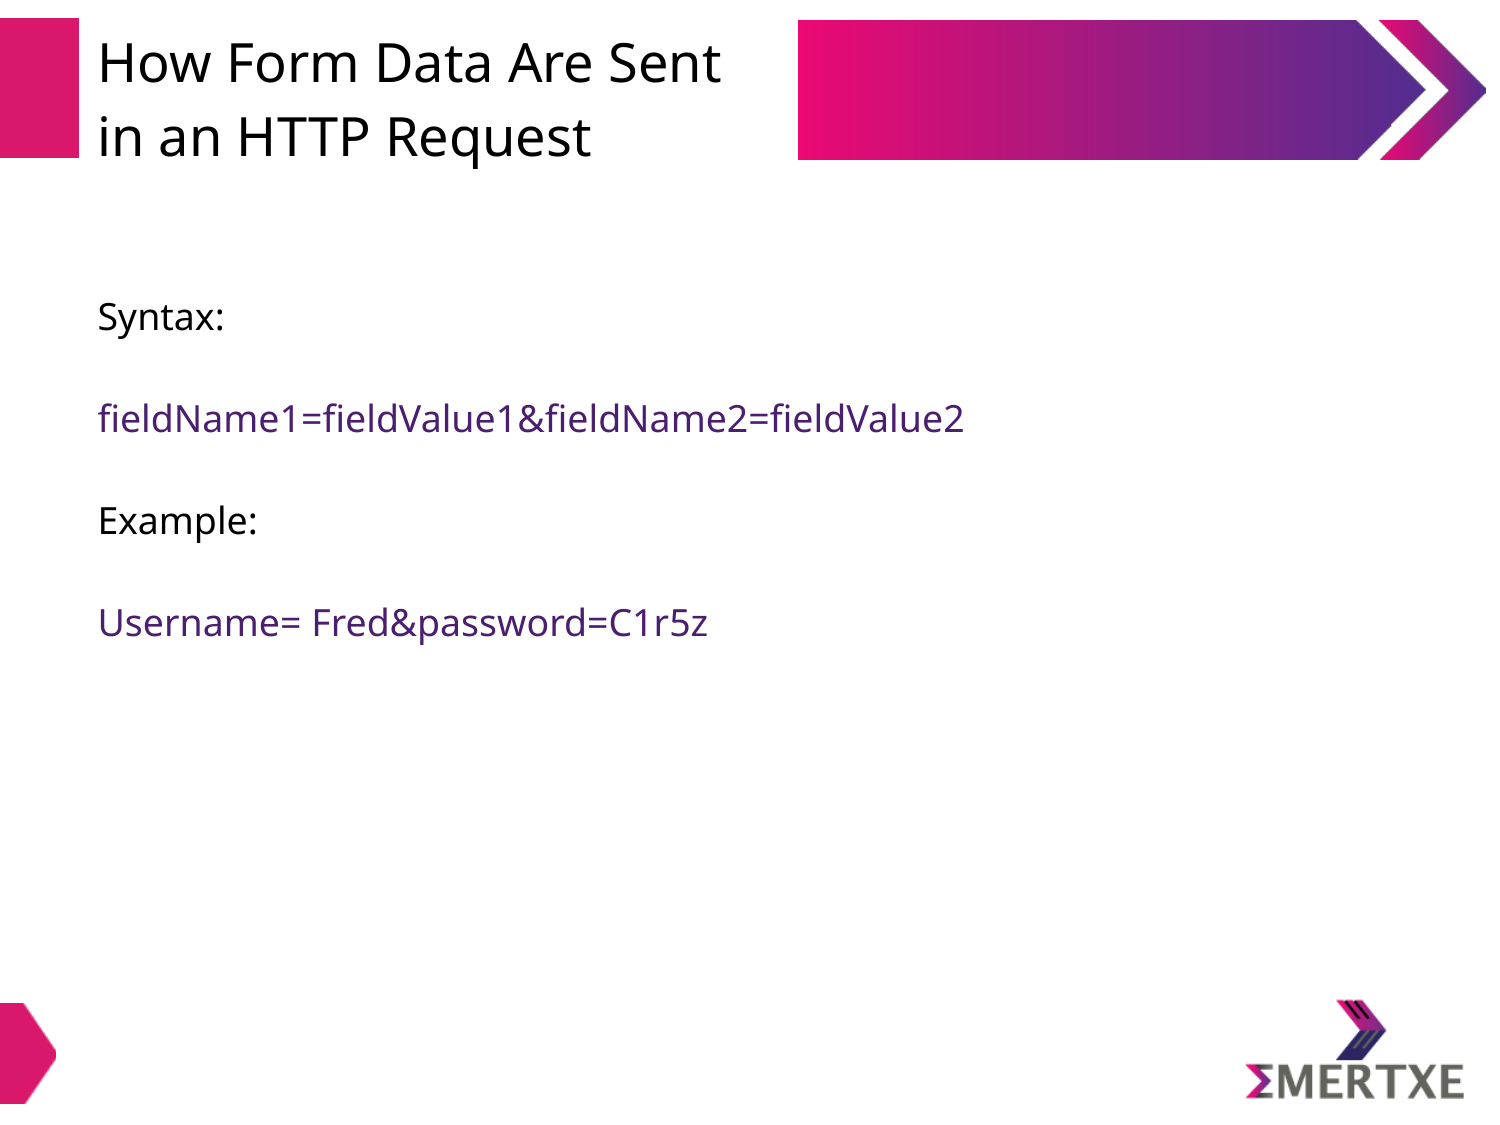

How Form Data Are Sent in an HTTP Request
Syntax:
fieldName1=fieldValue1&fieldName2=fieldValue2
Example:
Username= Fred&password=C1r5z